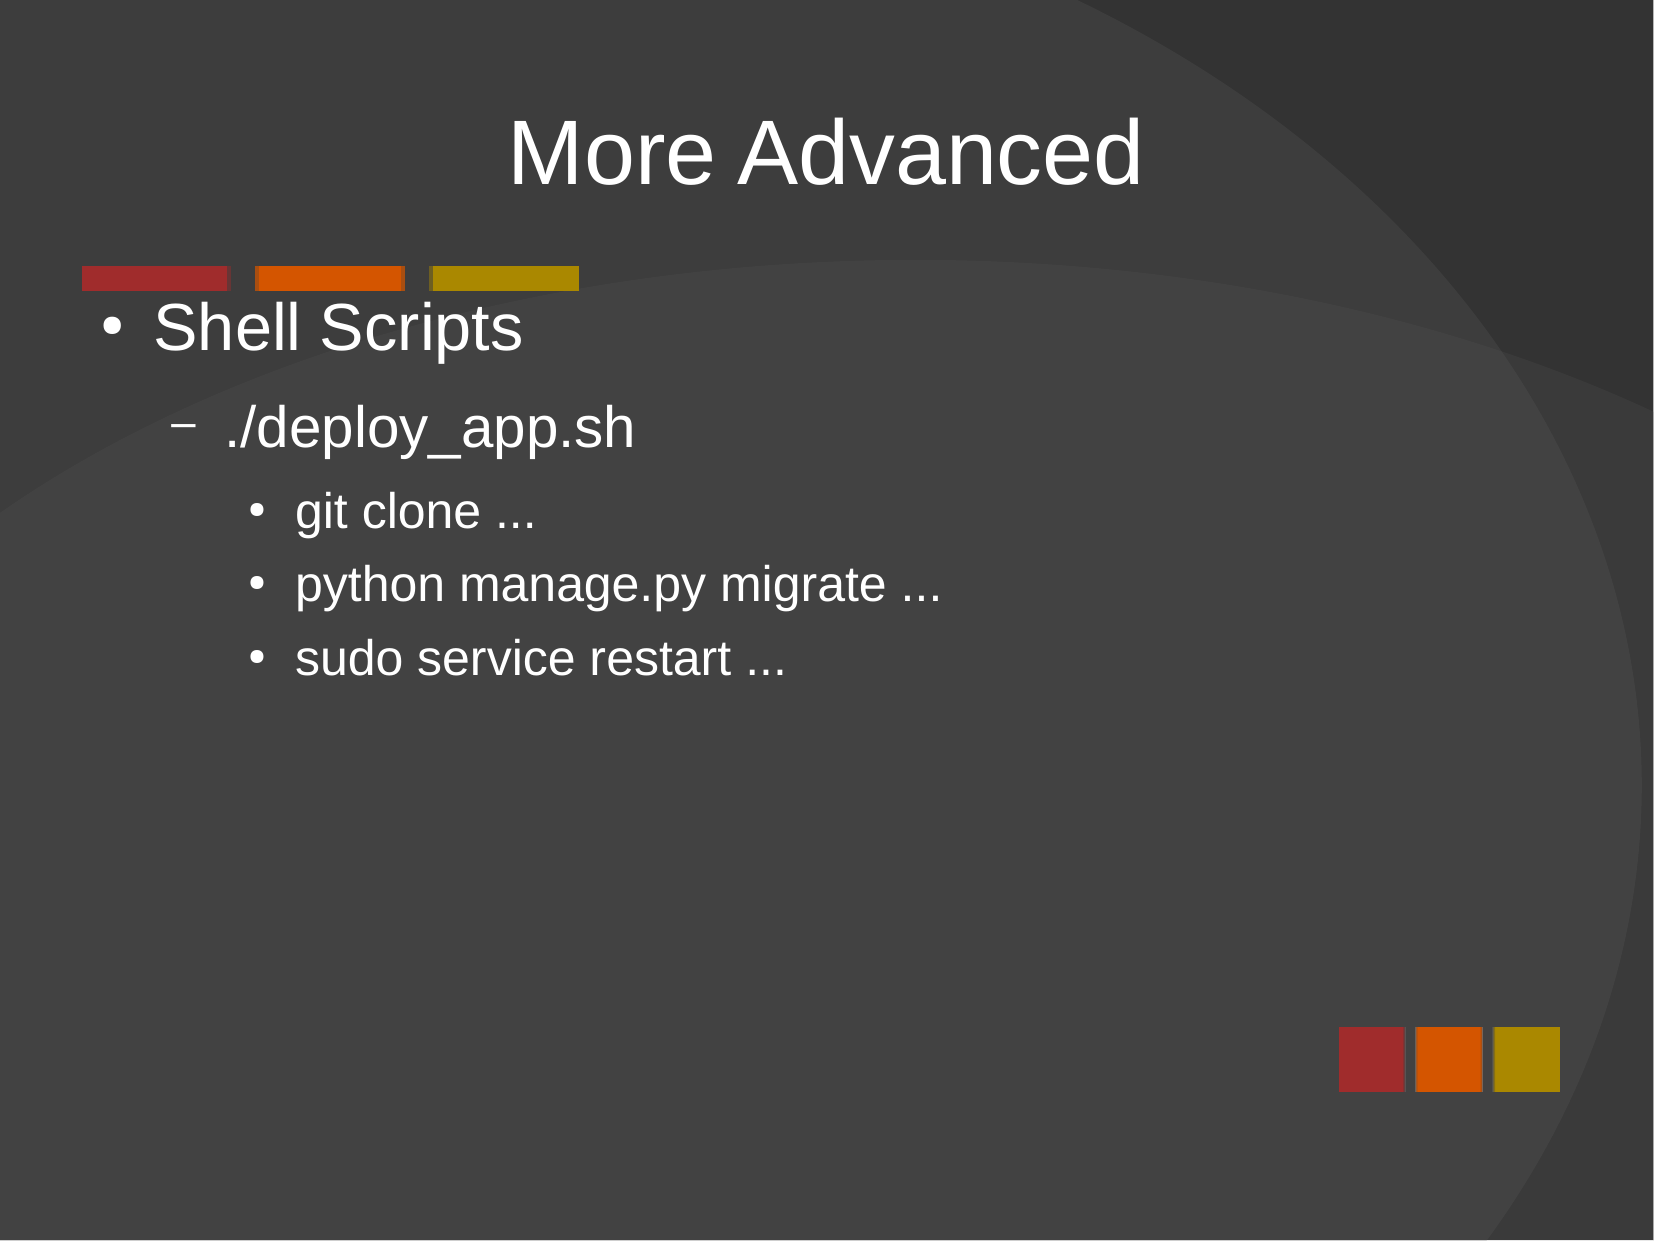

# More Advanced
Shell Scripts
./deploy_app.sh
git clone ...
python manage.py migrate ...
sudo service restart ...